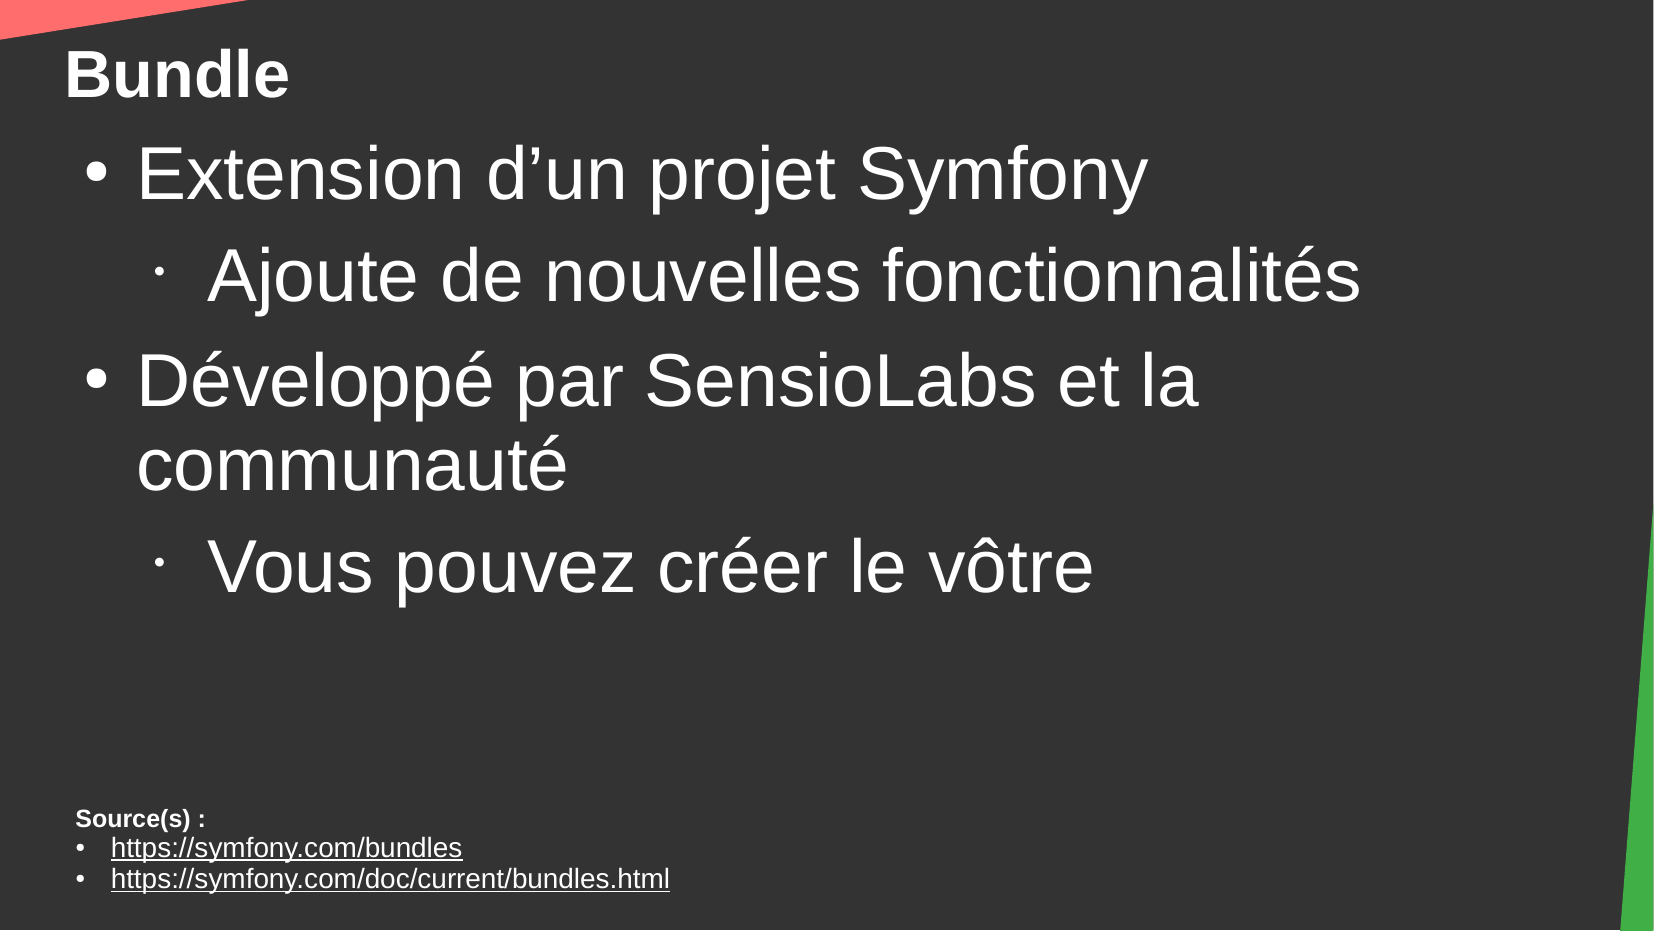

# Bundle
Extension d’un projet Symfony
Ajoute de nouvelles fonctionnalités
Développé par SensioLabs et la communauté
Vous pouvez créer le vôtre
Source(s) :
https://symfony.com/bundles
https://symfony.com/doc/current/bundles.html